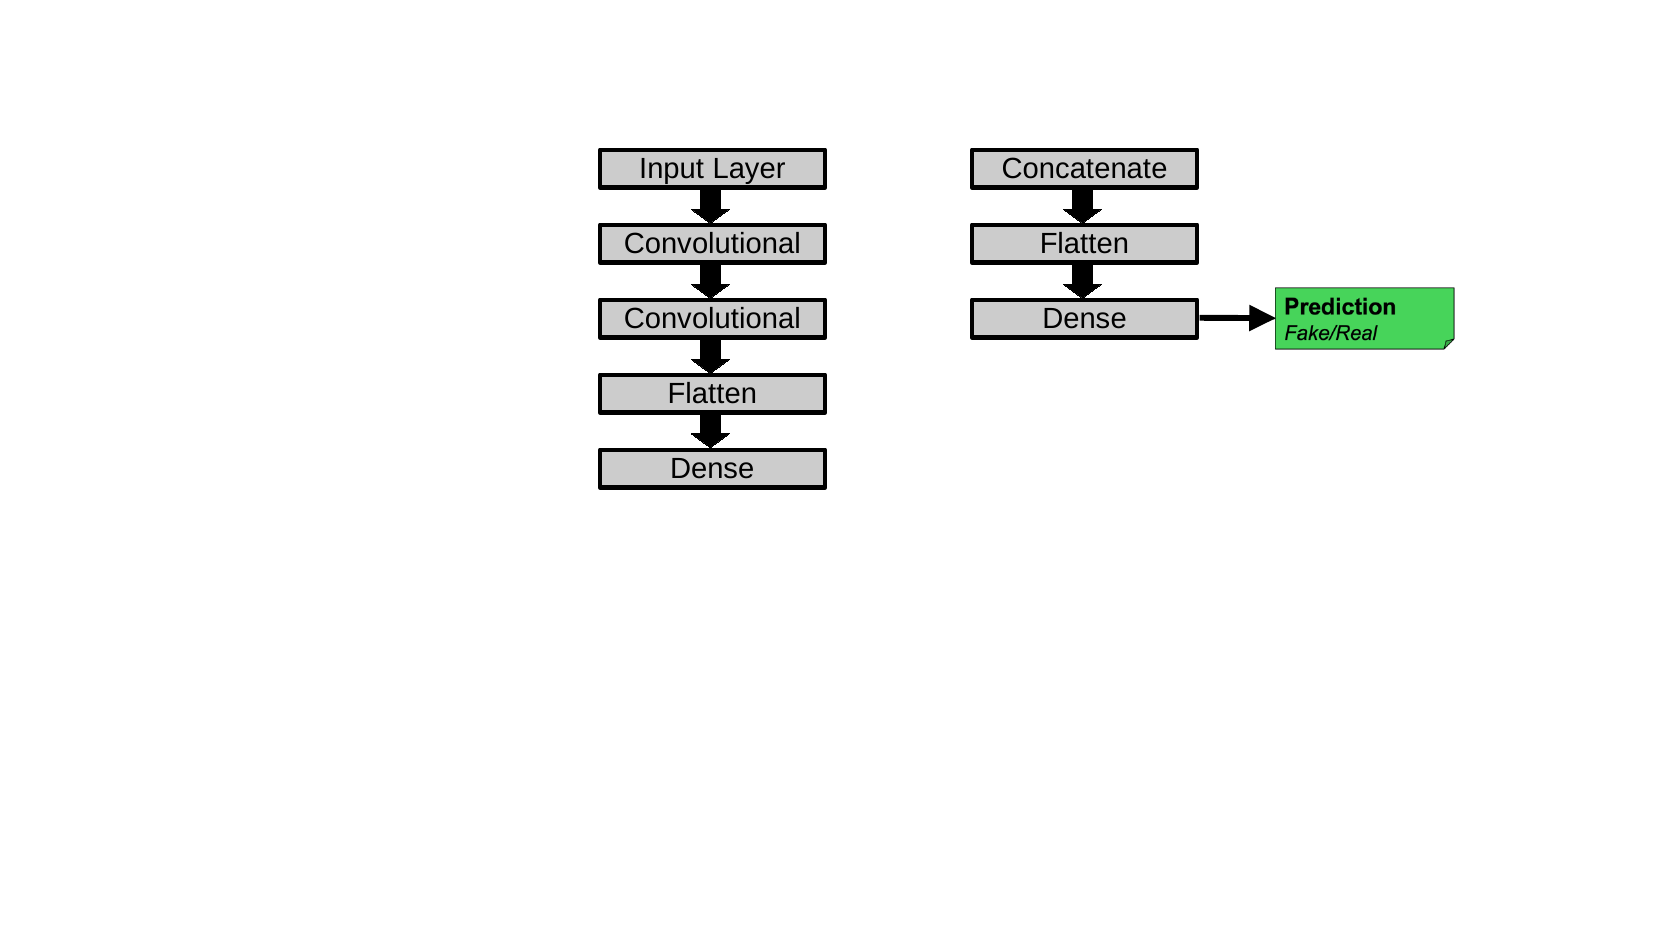

Input Layer
Concatenate
Convolutional
Flatten
Convolutional
Dense
Flatten
Dense